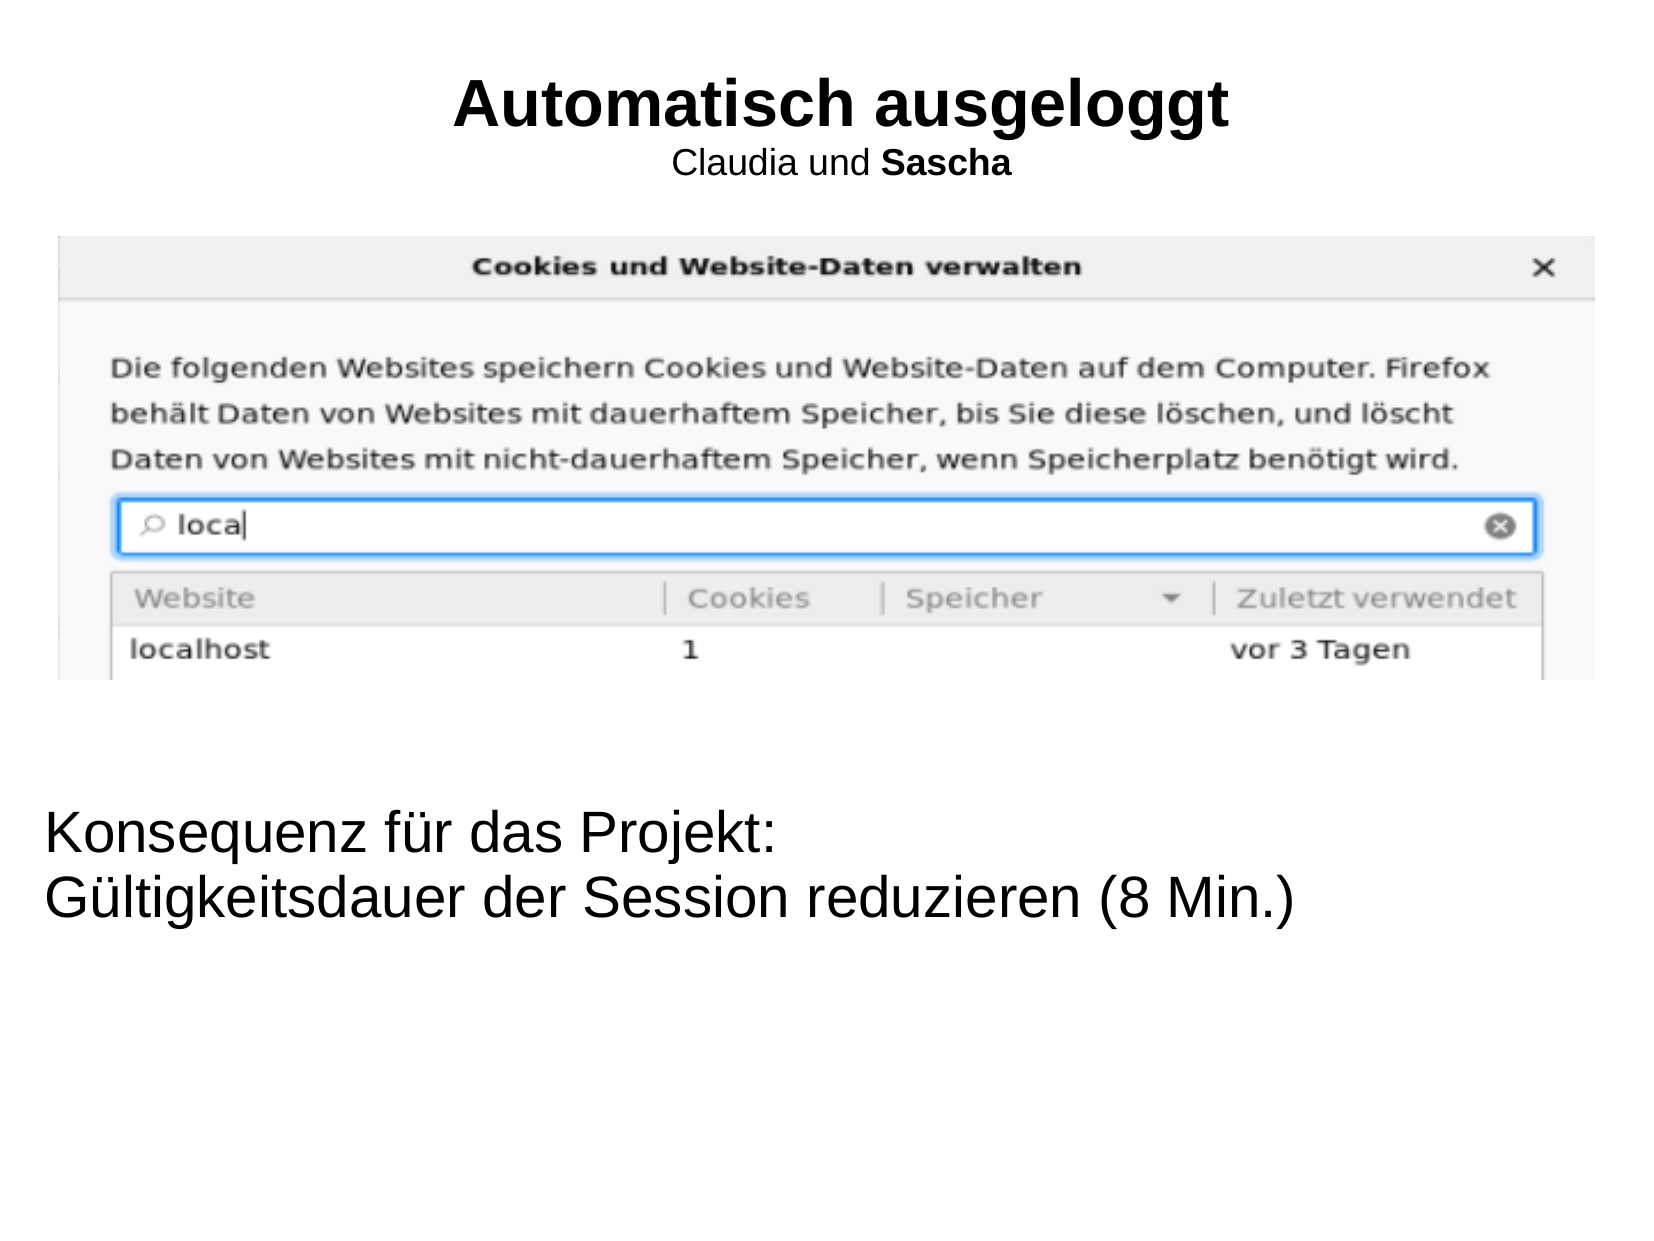

Automatisch ausgeloggt
Claudia und Sascha
Konsequenz für das Projekt:
Gültigkeitsdauer der Session reduzieren (8 Min.)